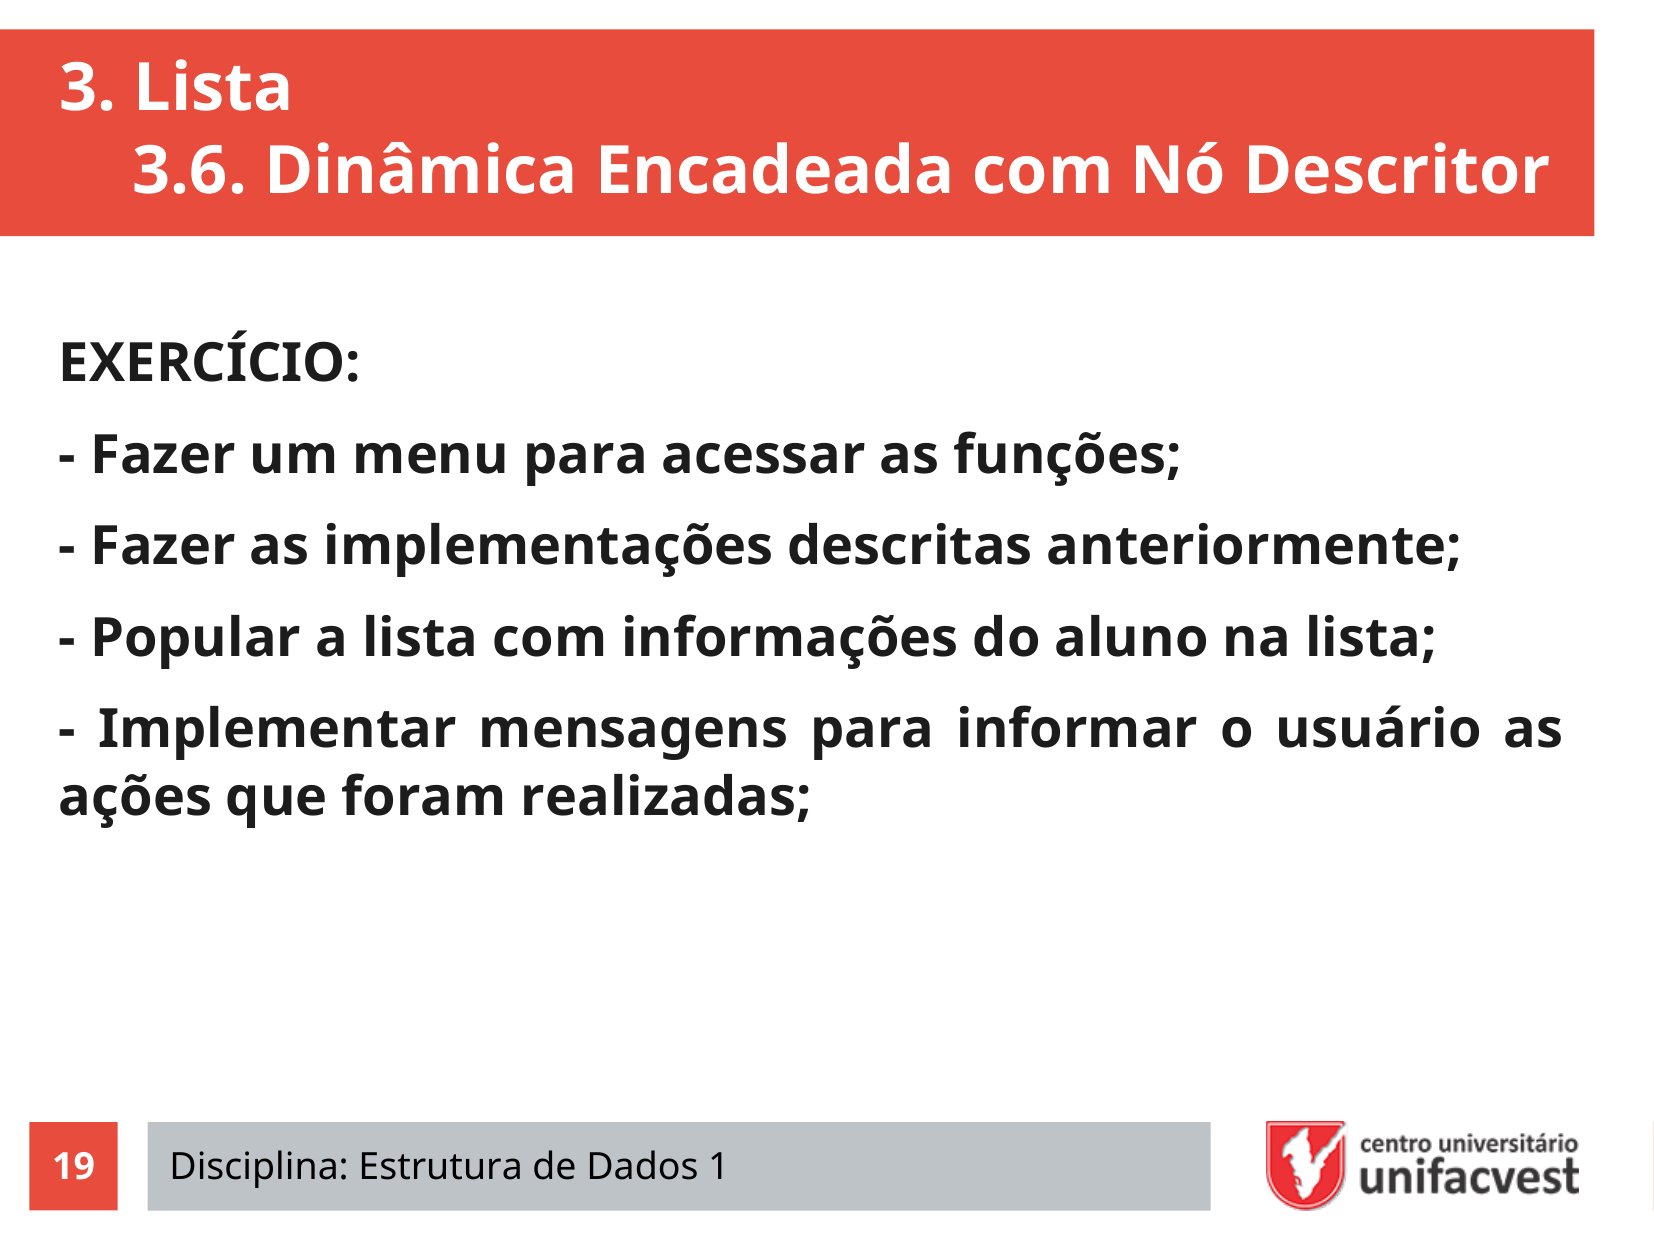

# 3. Lista 3.6. Dinâmica Encadeada com Nó Descritor
EXERCÍCIO:
- Fazer um menu para acessar as funções;
- Fazer as implementações descritas anteriormente;
- Popular a lista com informações do aluno na lista;
- Implementar mensagens para informar o usuário as ações que foram realizadas;
19
Disciplina: Estrutura de Dados 1